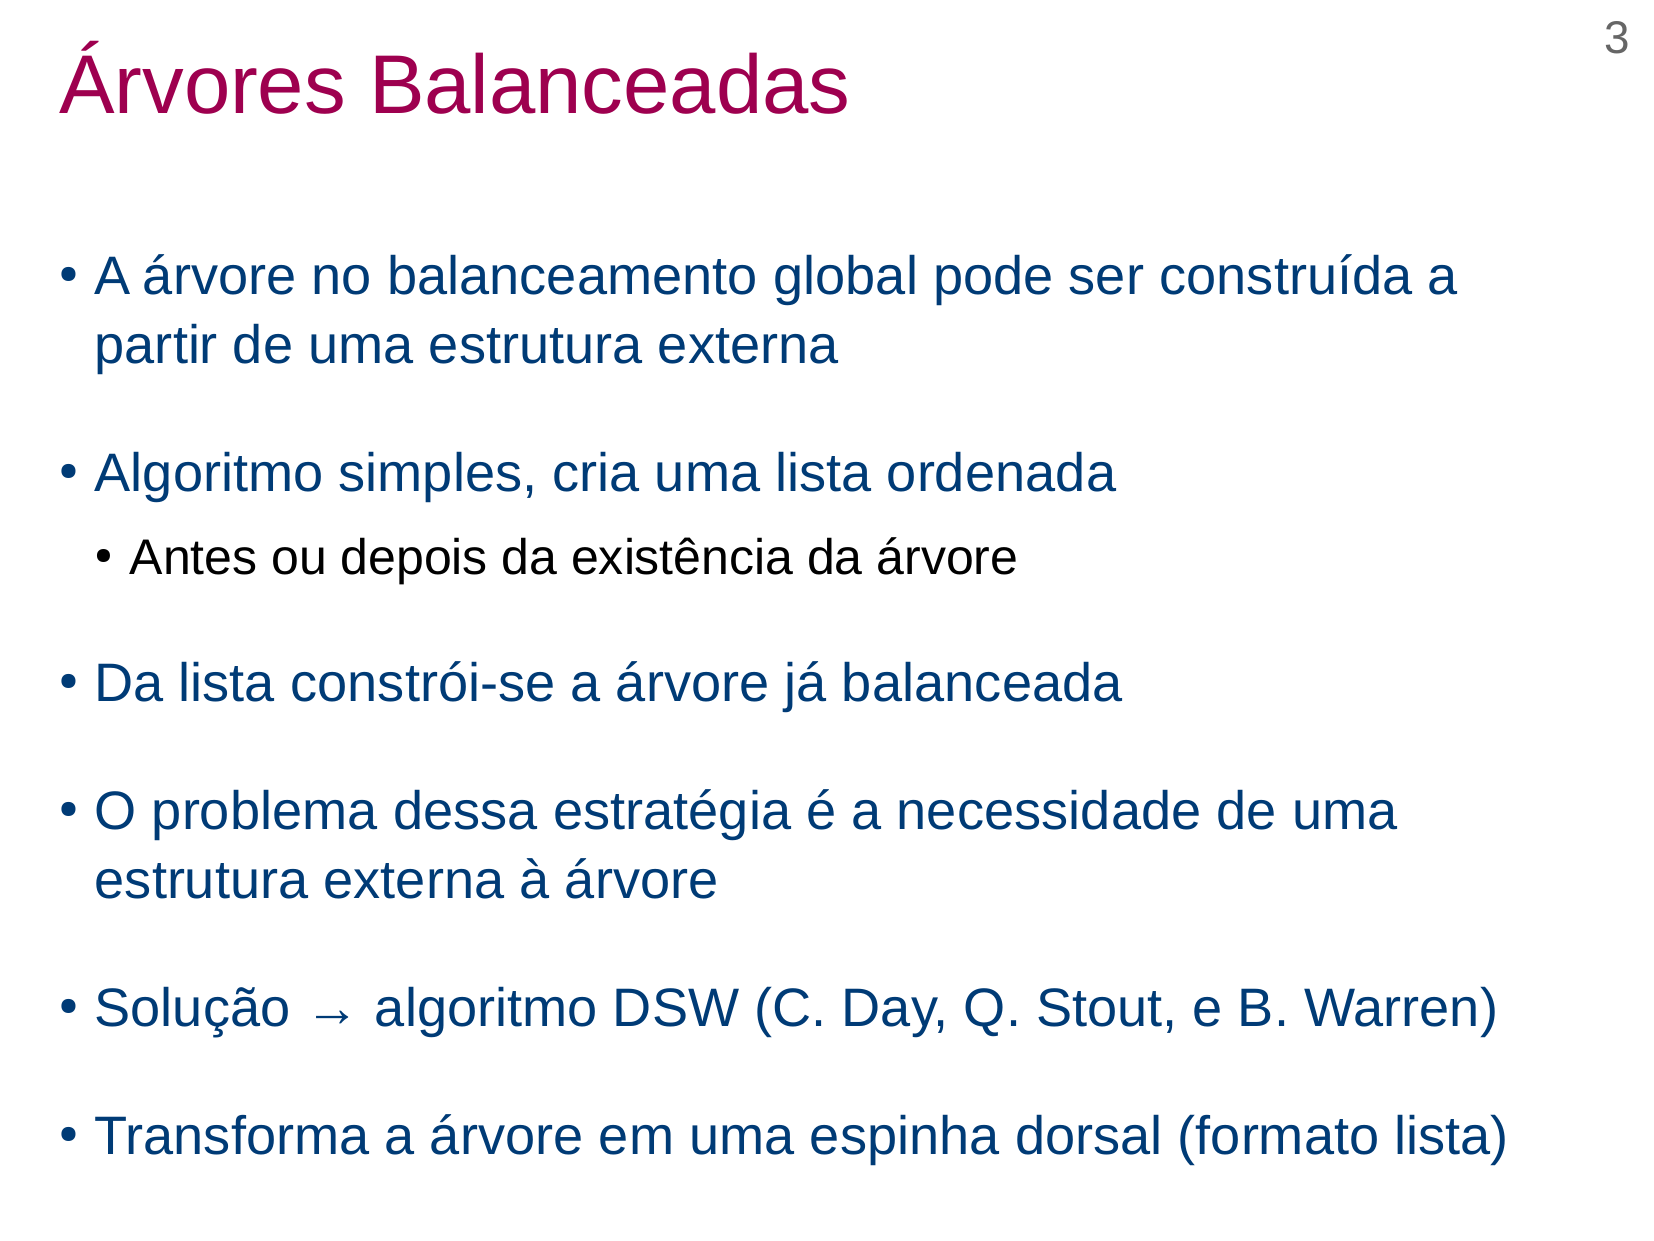

3
# Árvores Balanceadas
A árvore no balanceamento global pode ser construída a partir de uma estrutura externa
Algoritmo simples, cria uma lista ordenada
Antes ou depois da existência da árvore
Da lista constrói-se a árvore já balanceada
O problema dessa estratégia é a necessidade de uma estrutura externa à árvore
Solução → algoritmo DSW (C. Day, Q. Stout, e B. Warren)
Transforma a árvore em uma espinha dorsal (formato lista)